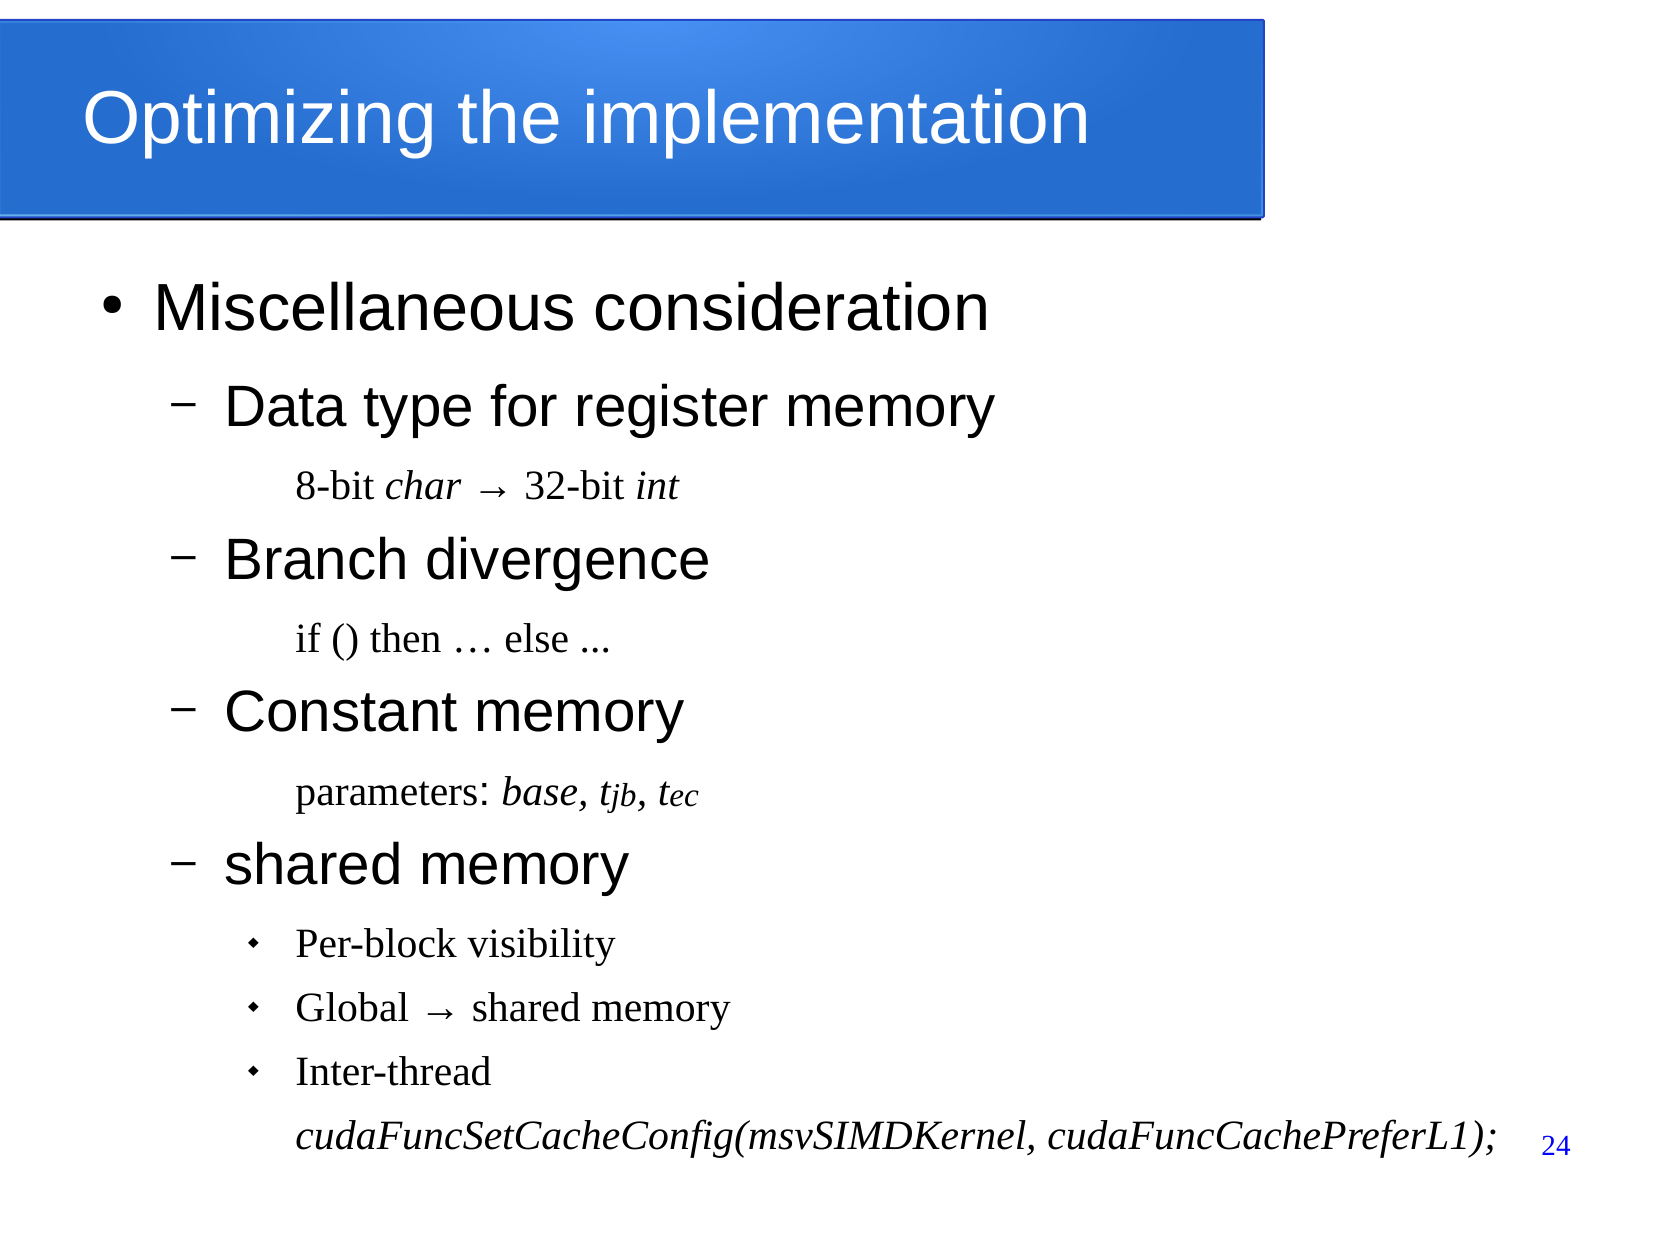

# Optimizing the implementation
Miscellaneous consideration
Data type for register memory
8-bit char → 32-bit int
Branch divergence
if () then … else ...
Constant memory
parameters: base, tjb, tec
shared memory
Per-block visibility
Global → shared memory
Inter-thread
cudaFuncSetCacheConfig(msvSIMDKernel, cudaFuncCachePreferL1);
24